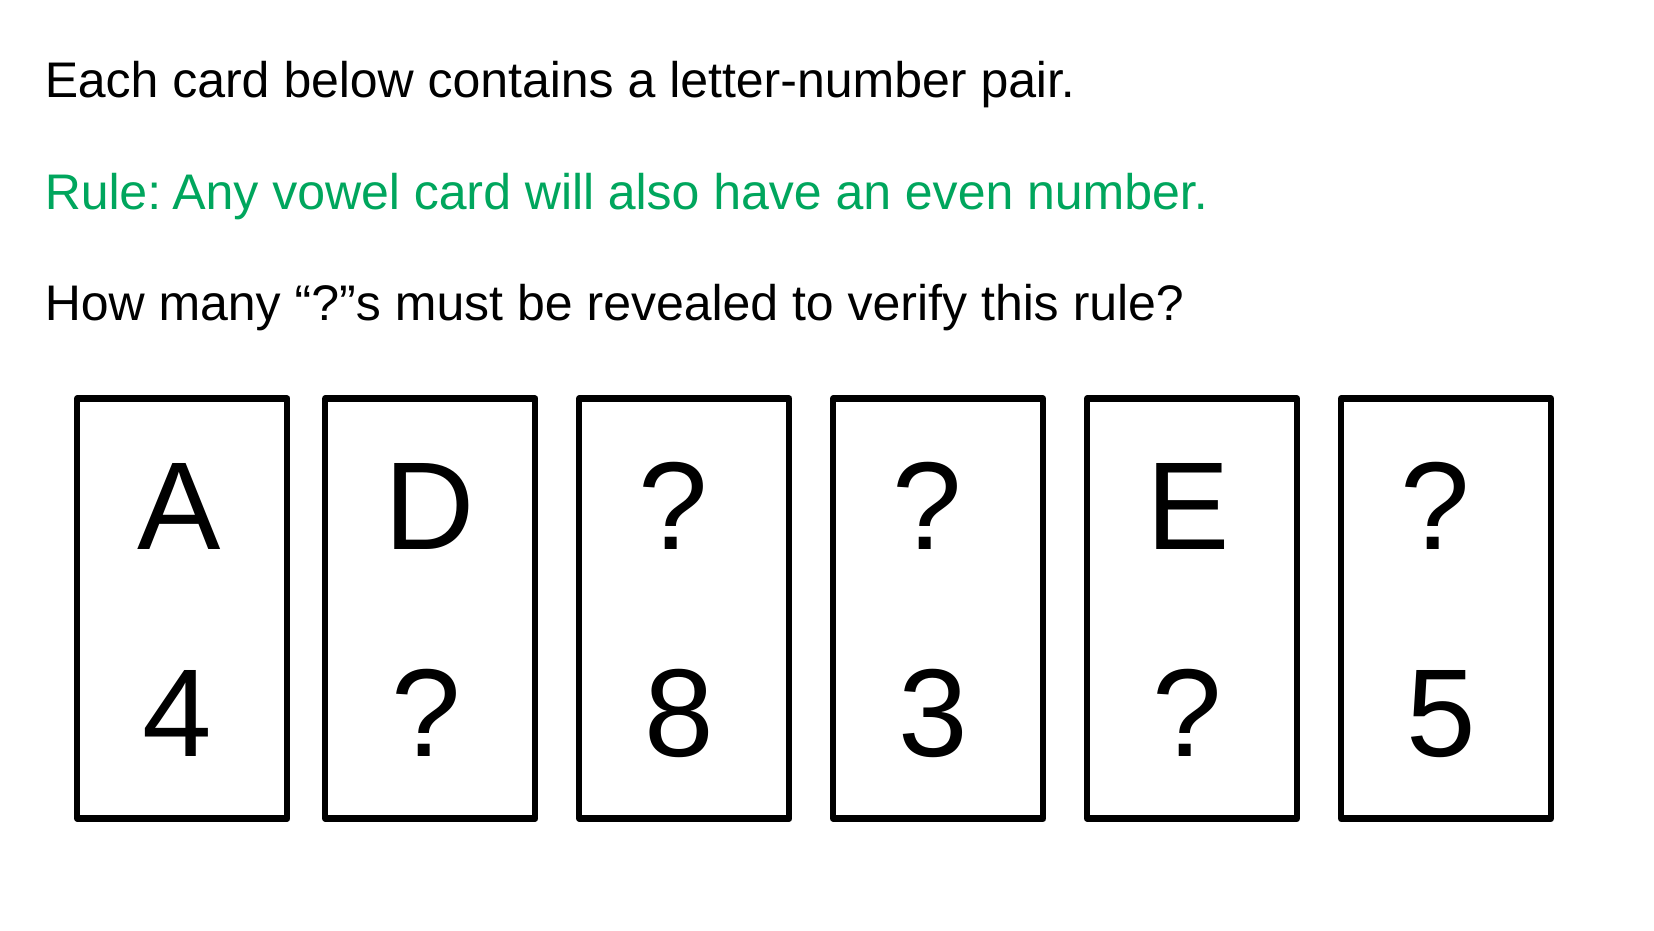

Each card below contains a letter-number pair.
Rule: Any vowel card will also have an even number.
How many “?”s must be revealed to verify this rule?
A
D
?
?
E
?
4
?
8
3
?
5